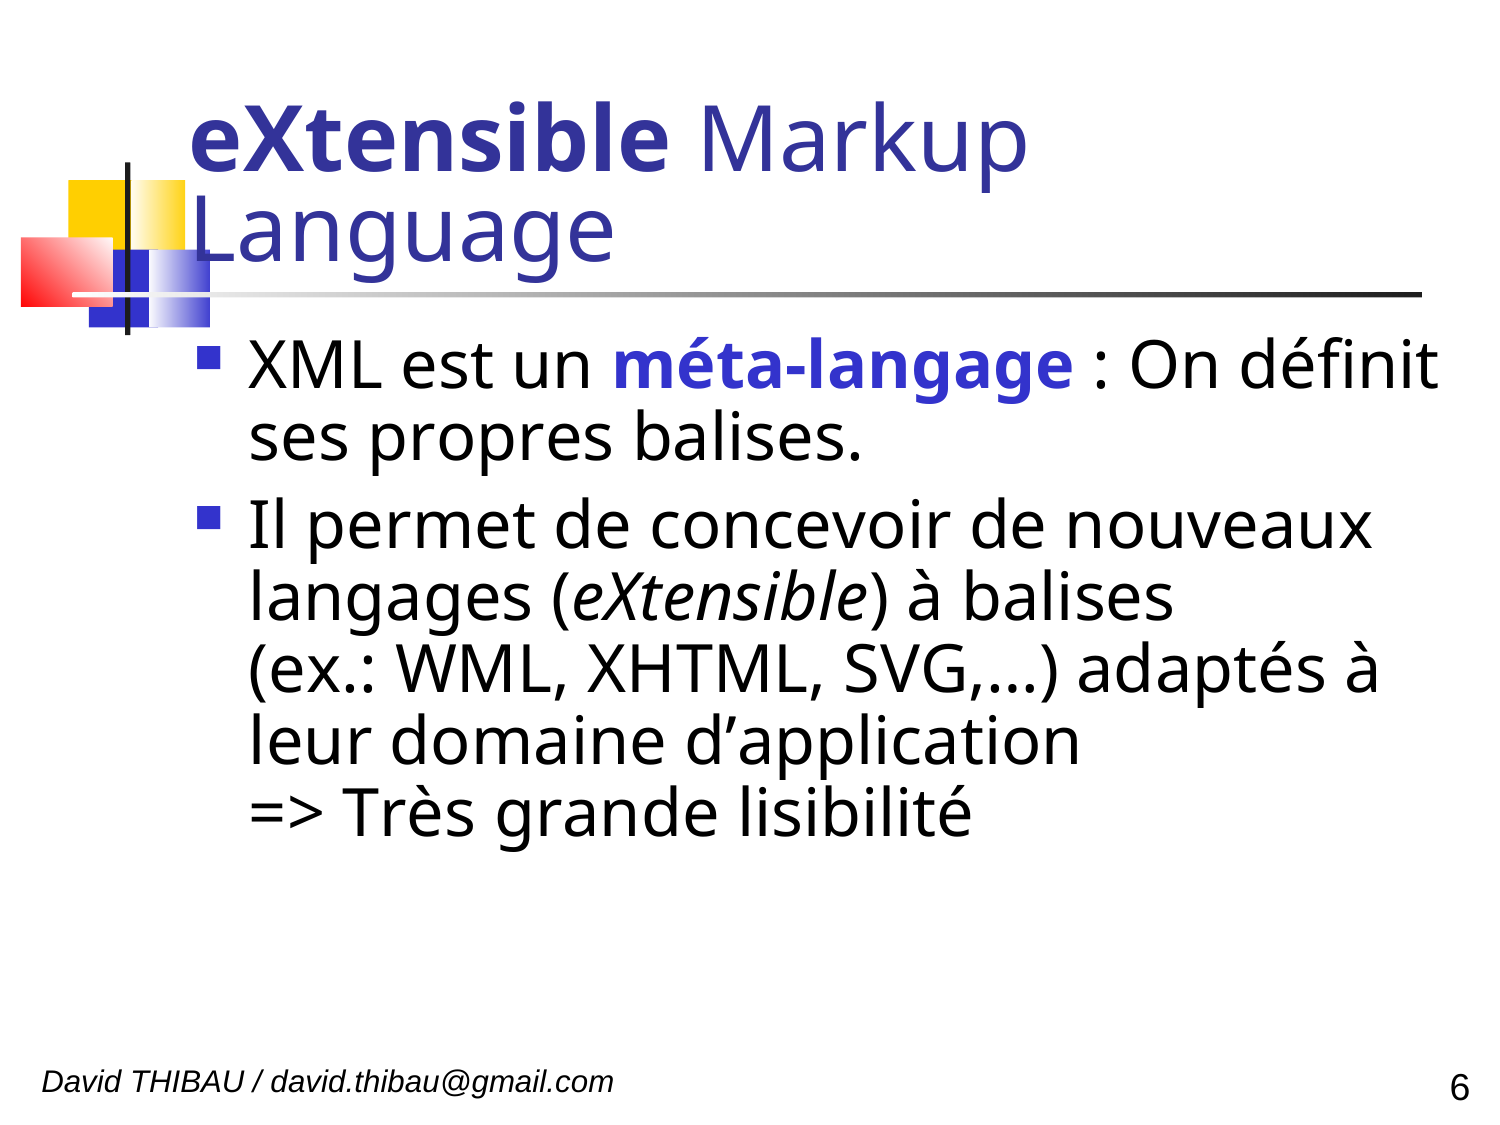

# eXtensible Markup Language
XML est un méta-langage : On définit ses propres balises.
Il permet de concevoir de nouveaux langages (eXtensible) à balises
(ex.: WML, XHTML, SVG,…) adaptés à leur domaine d’application
=> Très grande lisibilité